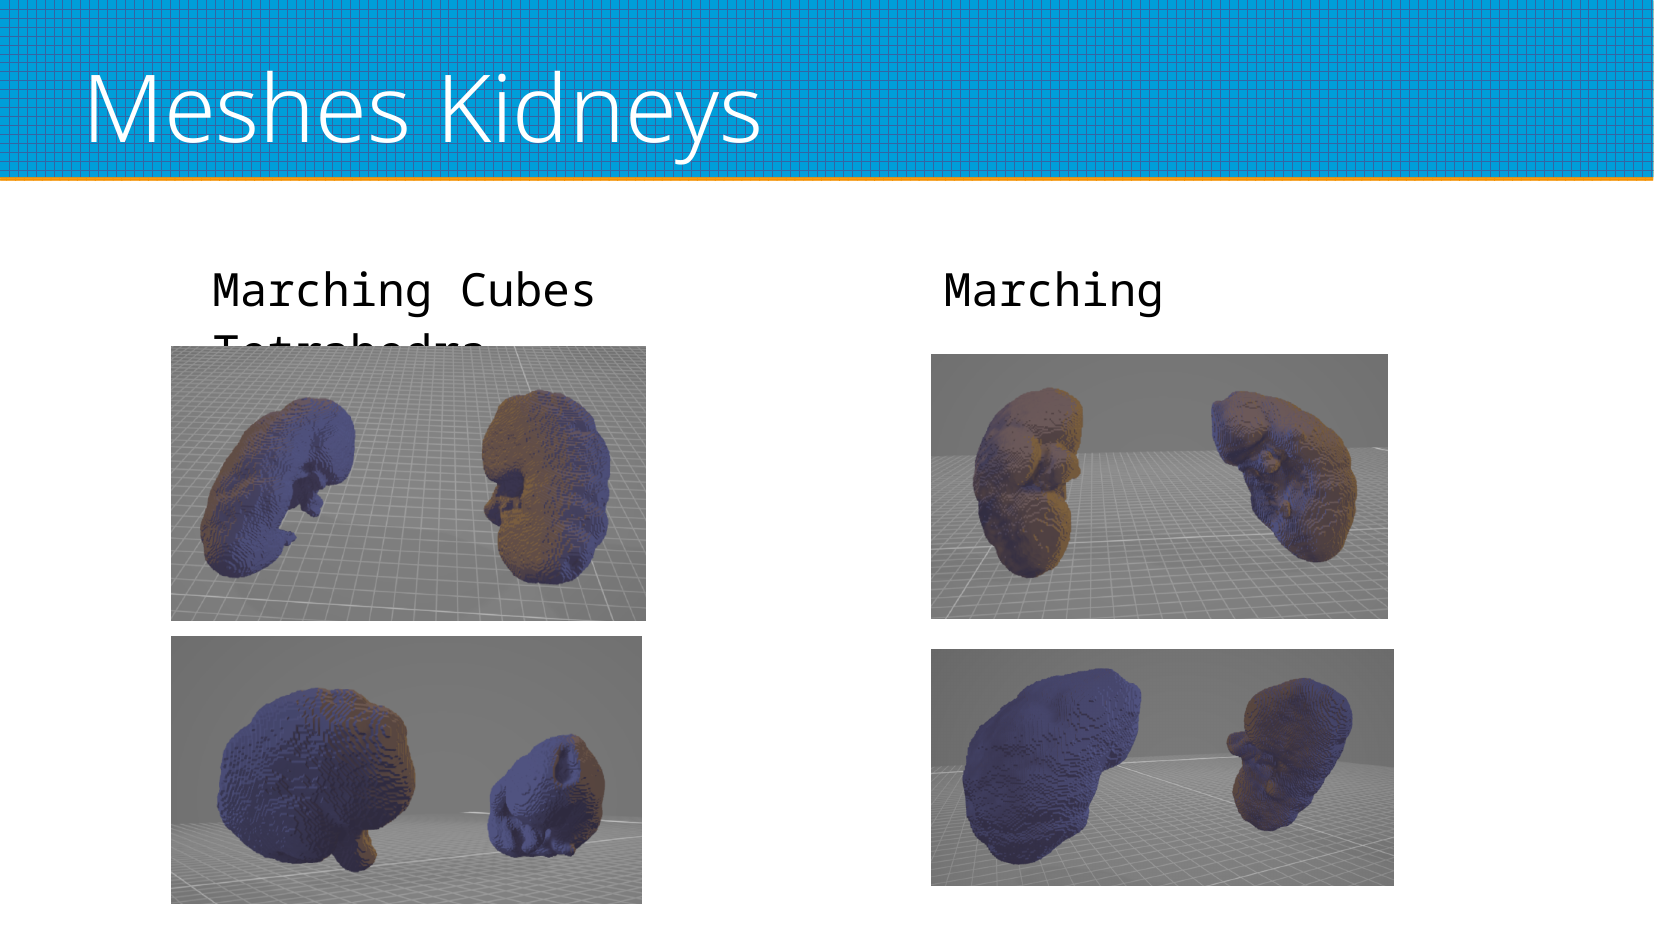

# Meshes Kidneys
Marching Cubes Marching Tetrahedra